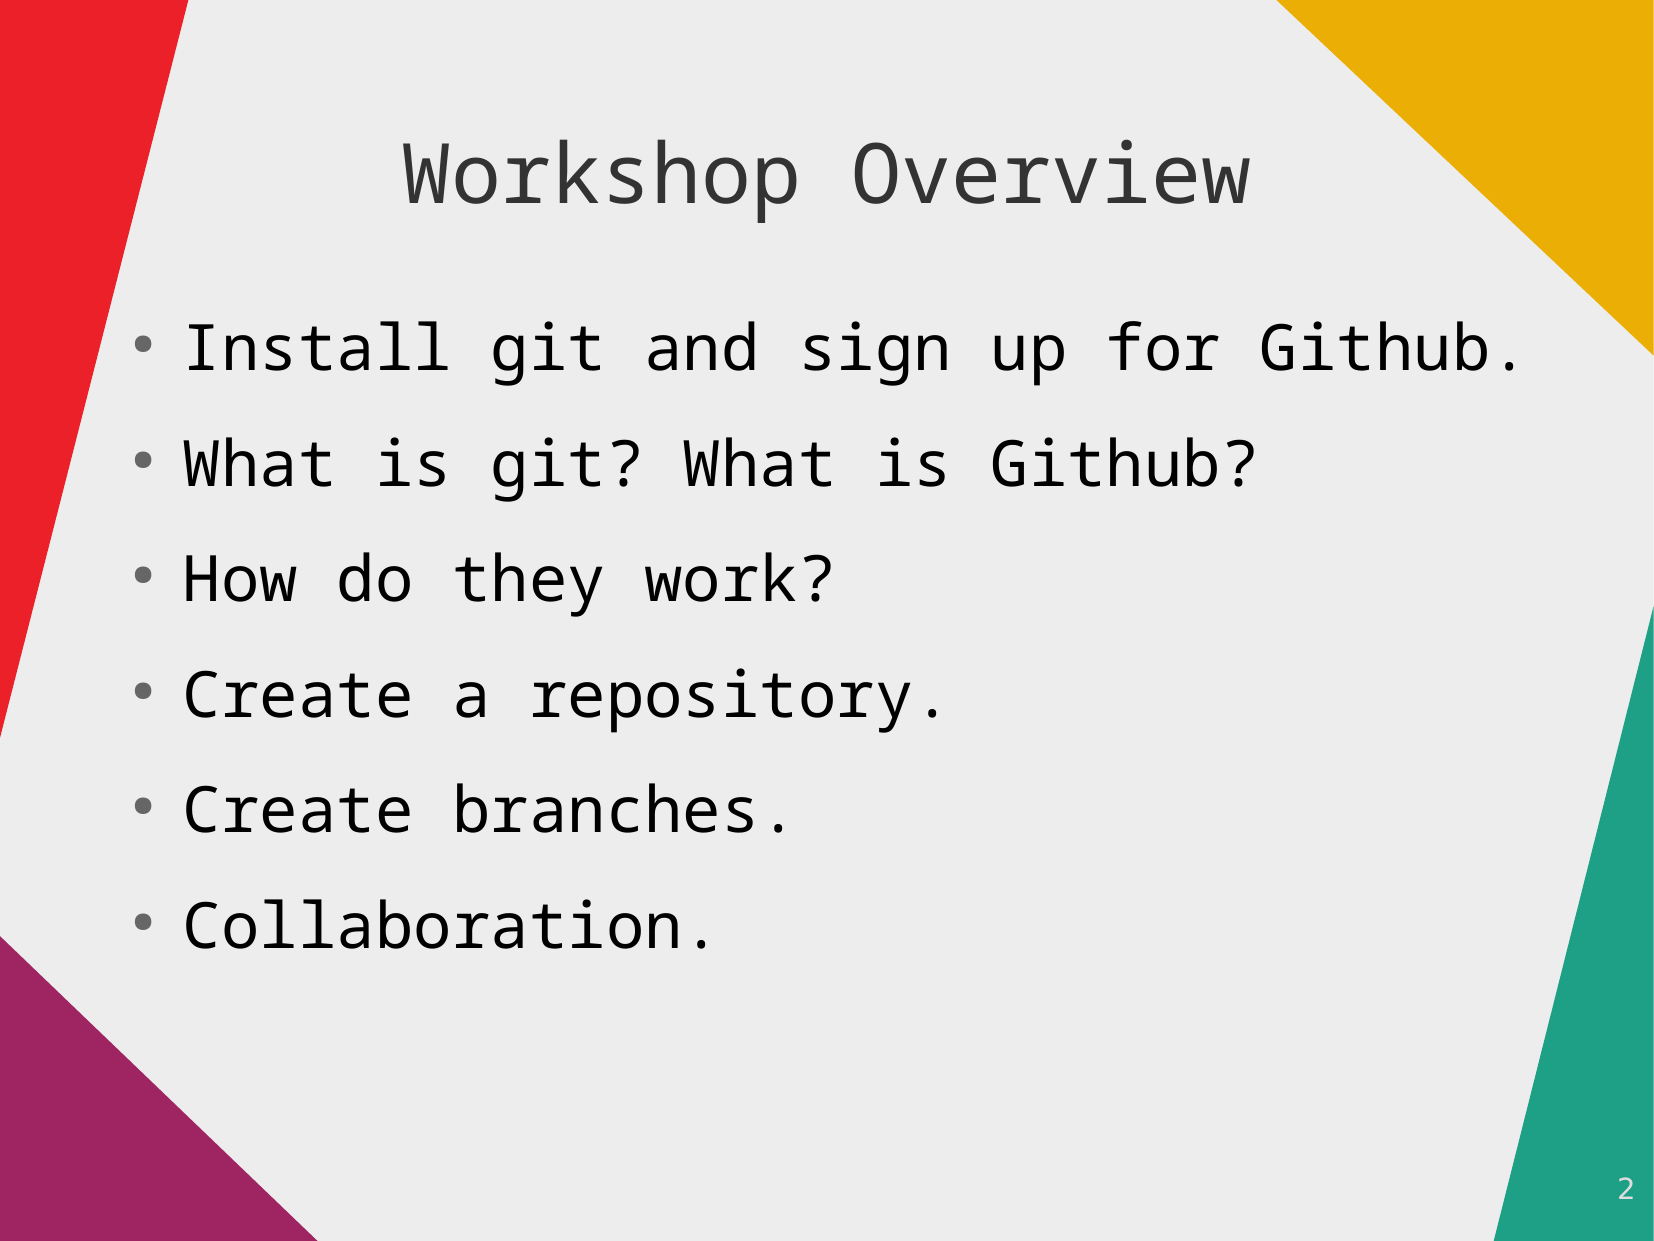

# Workshop Overview
Install git and sign up for Github.
What is git? What is Github?
How do they work?
Create a repository.
Create branches.
Collaboration.
2